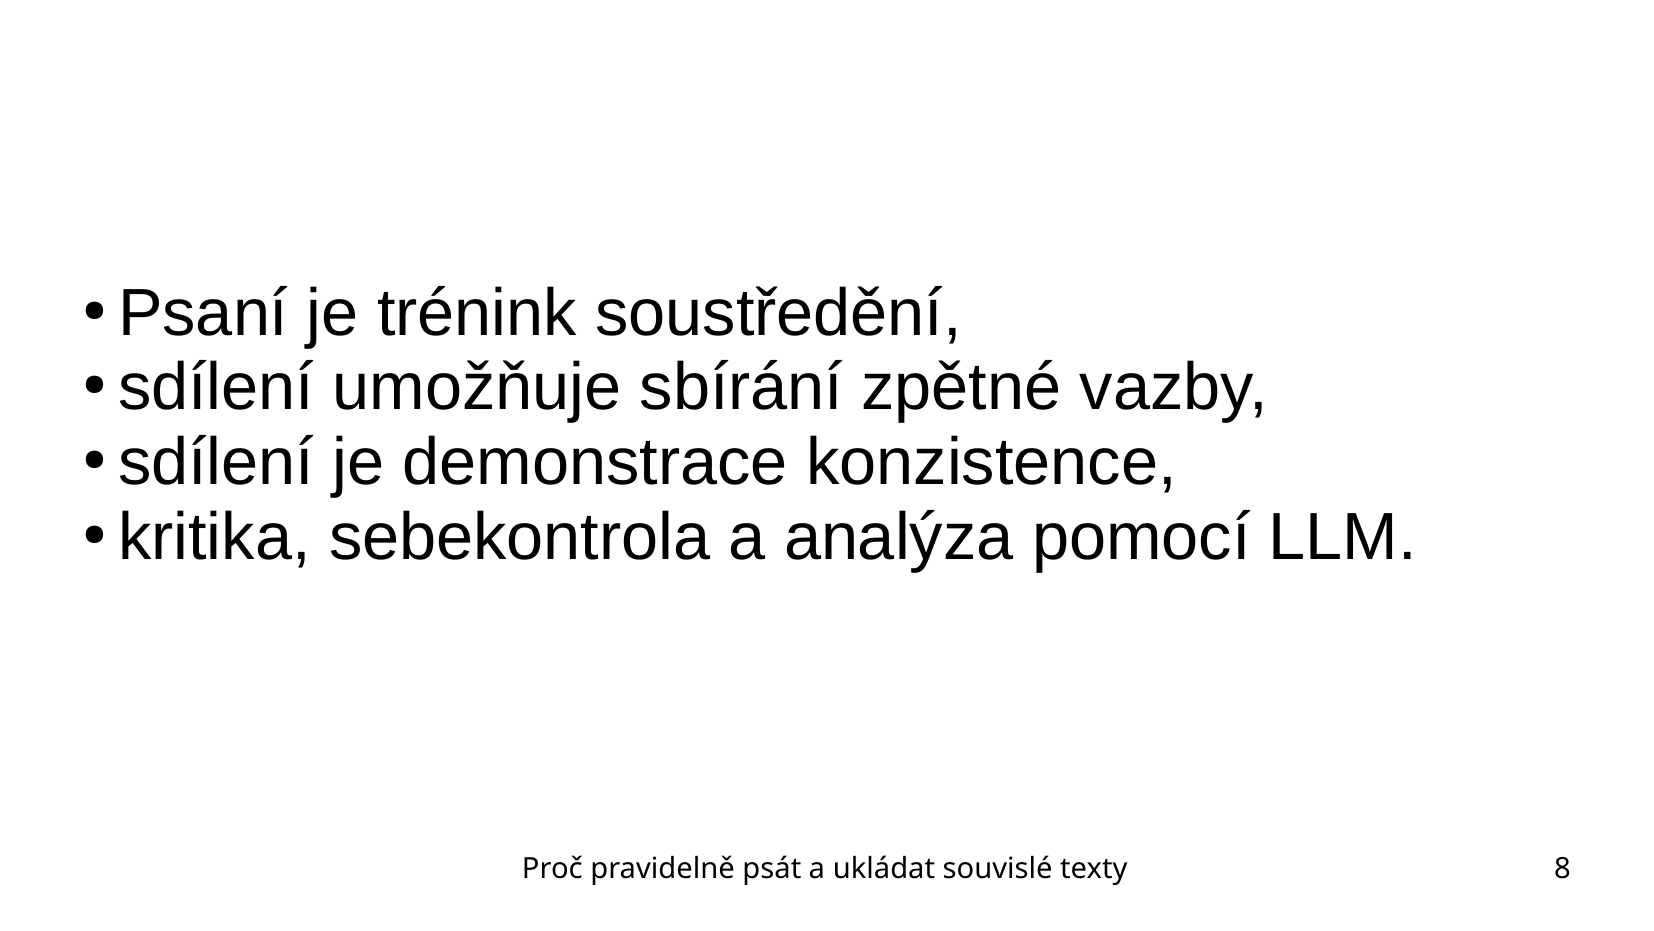

# Psaní je trénink soustředění,
sdílení umožňuje sbírání zpětné vazby,
sdílení je demonstrace konzistence,
kritika, sebekontrola a analýza pomocí LLM.
Proč pravidelně psát a ukládat souvislé texty
8